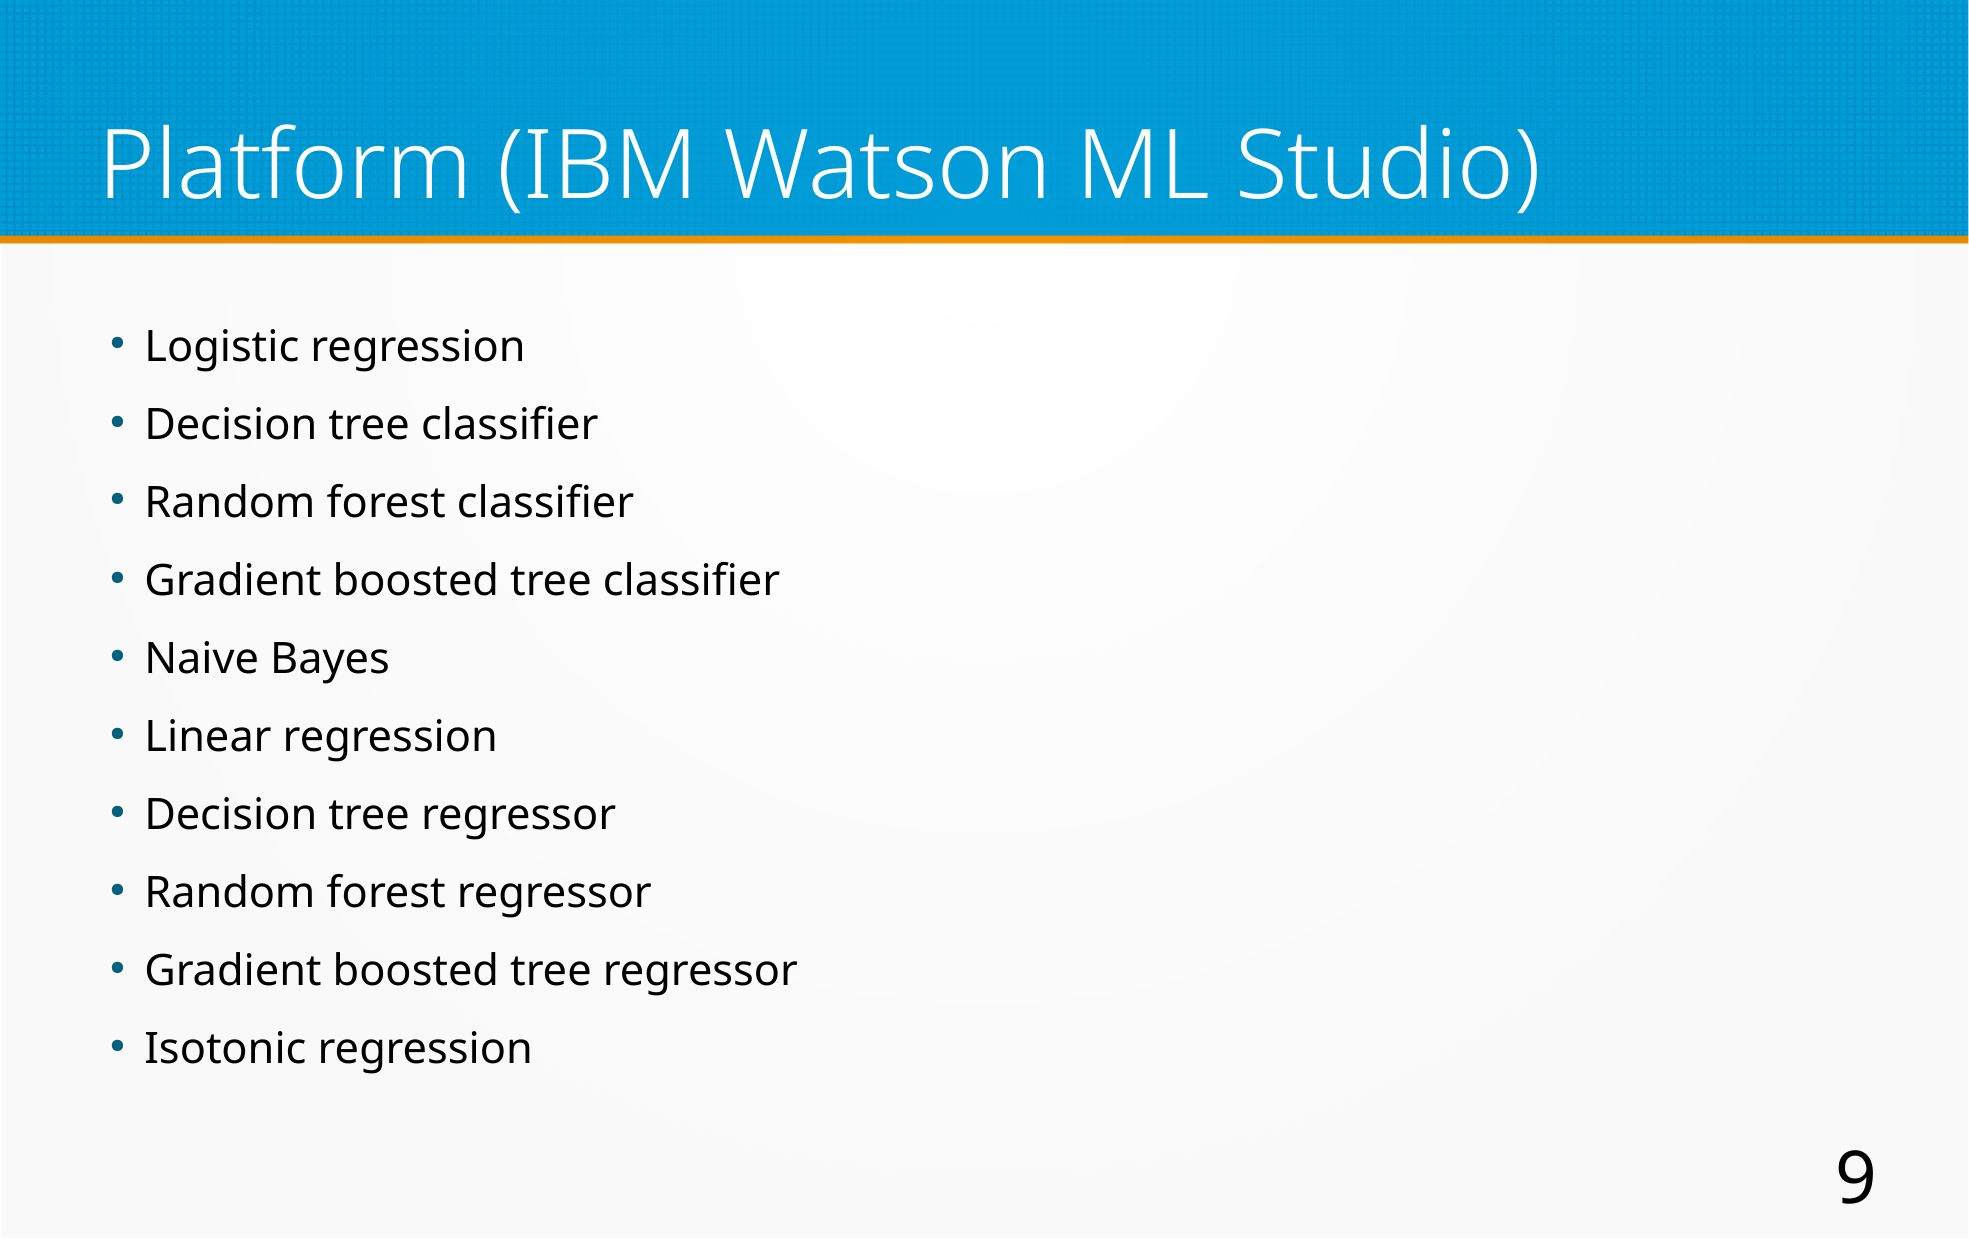

# Platform (IBM Watson ML Studio)
Logistic regression
Decision tree classifier
Random forest classifier
Gradient boosted tree classifier
Naive Bayes
Linear regression
Decision tree regressor
Random forest regressor
Gradient boosted tree regressor
Isotonic regression
9